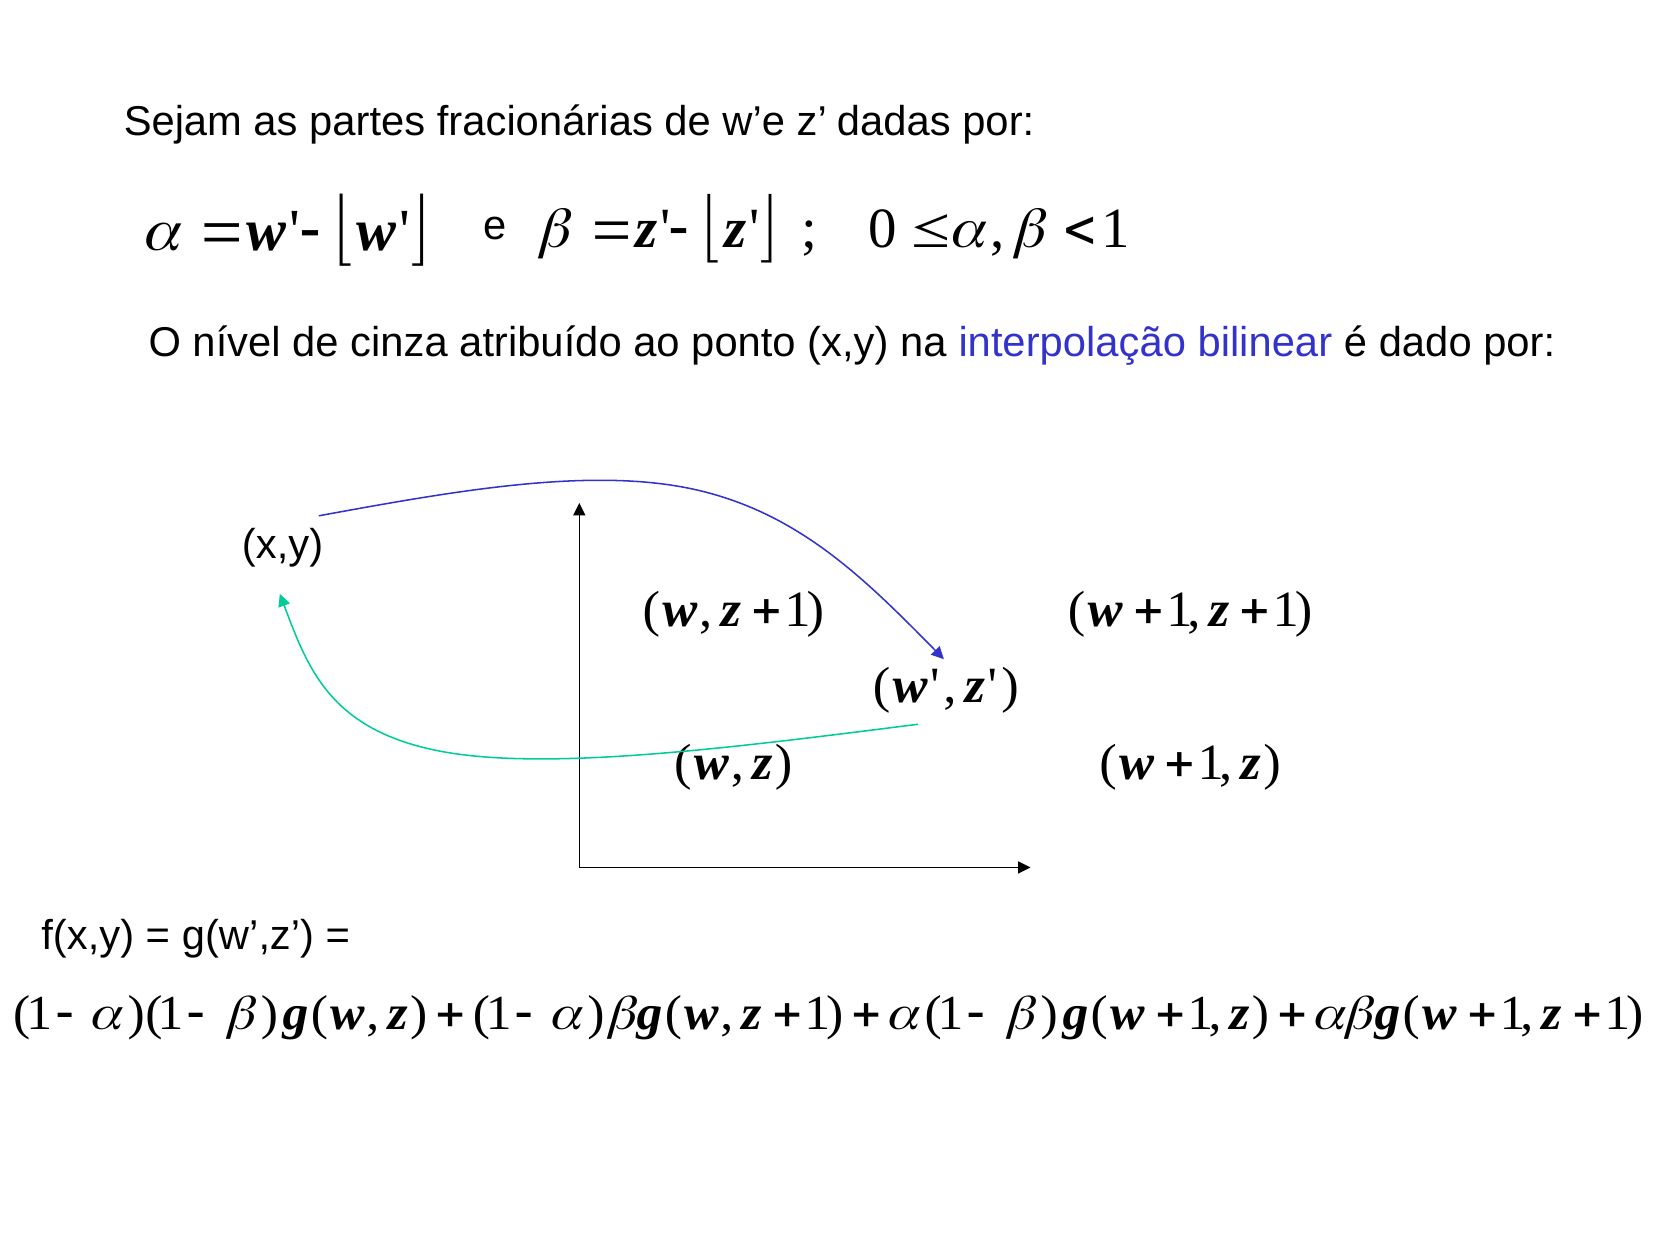

Sejam as partes fracionárias de w’e z’ dadas por:
e
O nível de cinza atribuído ao ponto (x,y) na interpolação bilinear é dado por:
(x,y)
f(x,y) = g(w’,z’) =